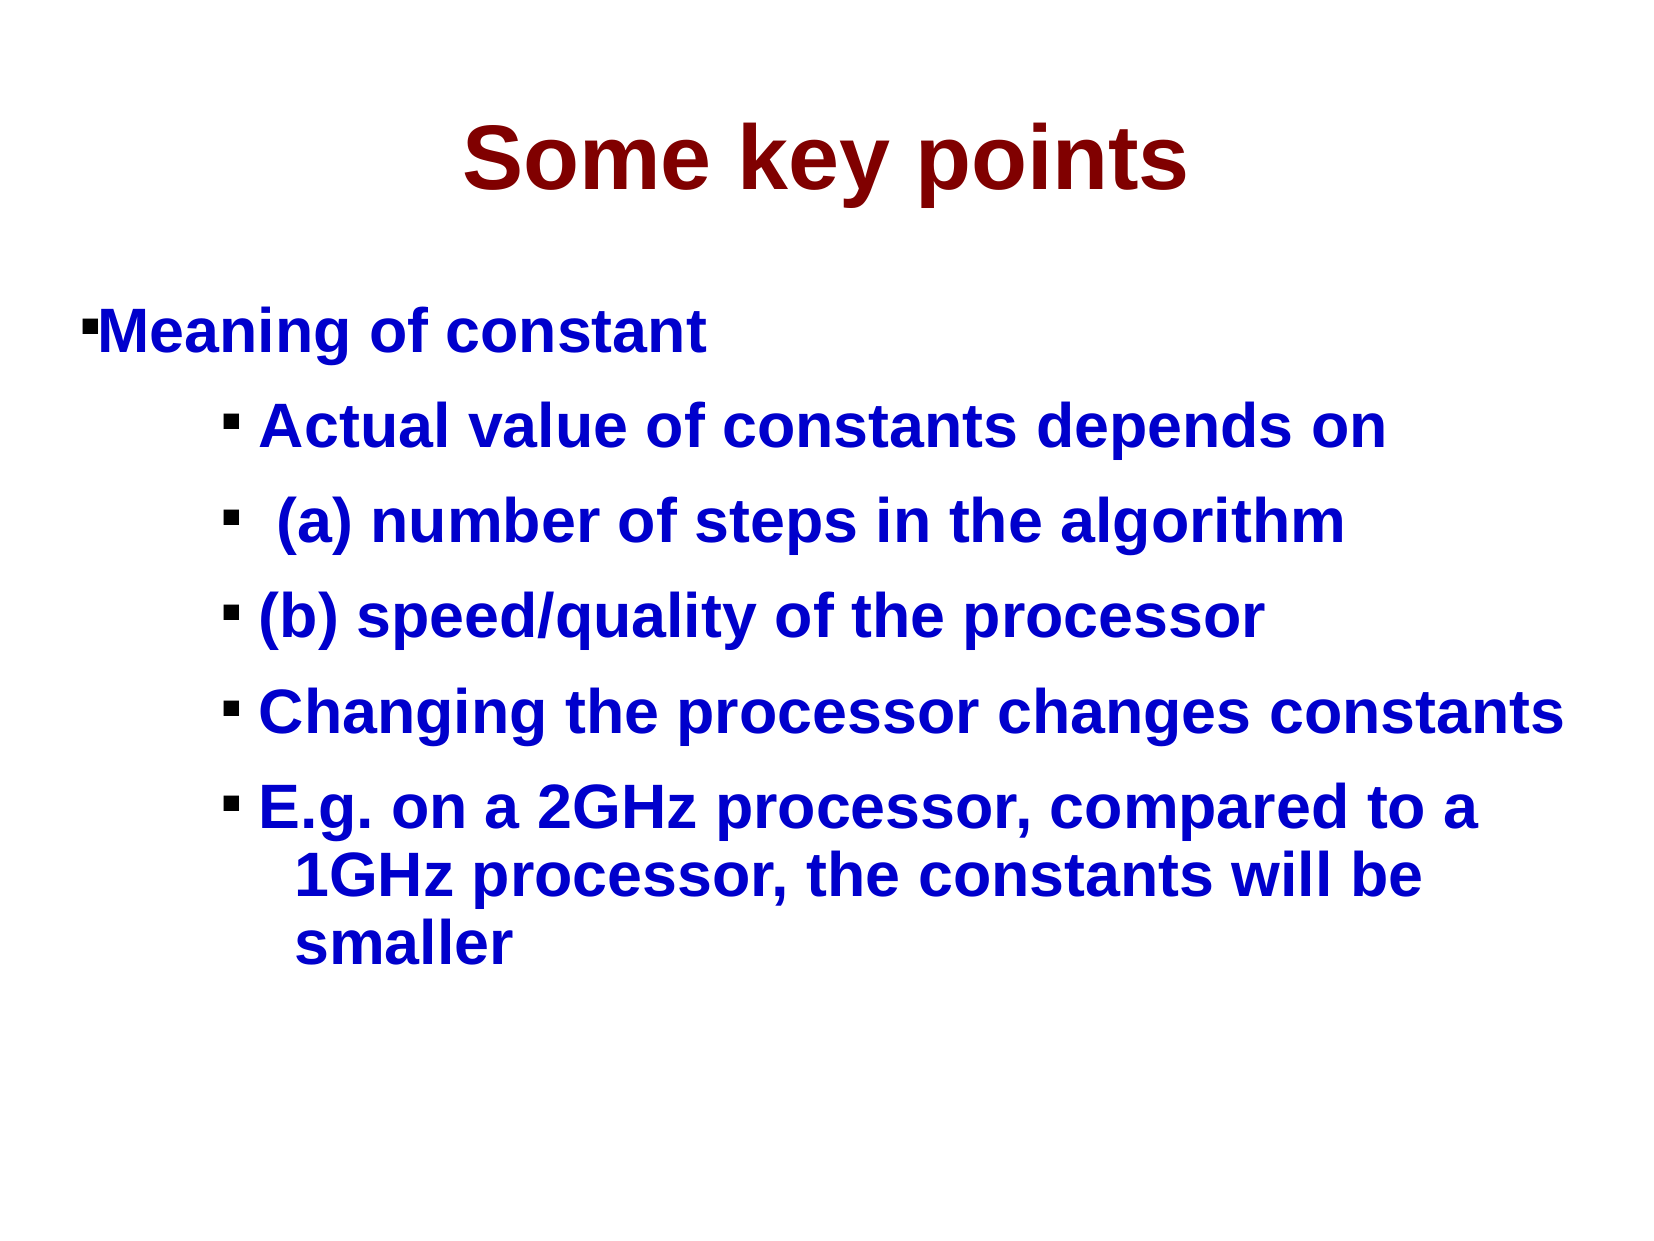

# Some key points
Meaning of constant
Actual value of constants depends on
 (a) number of steps in the algorithm
(b) speed/quality of the processor
Changing the processor changes constants
E.g. on a 2GHz processor, compared to a 1GHz processor, the constants will be smaller